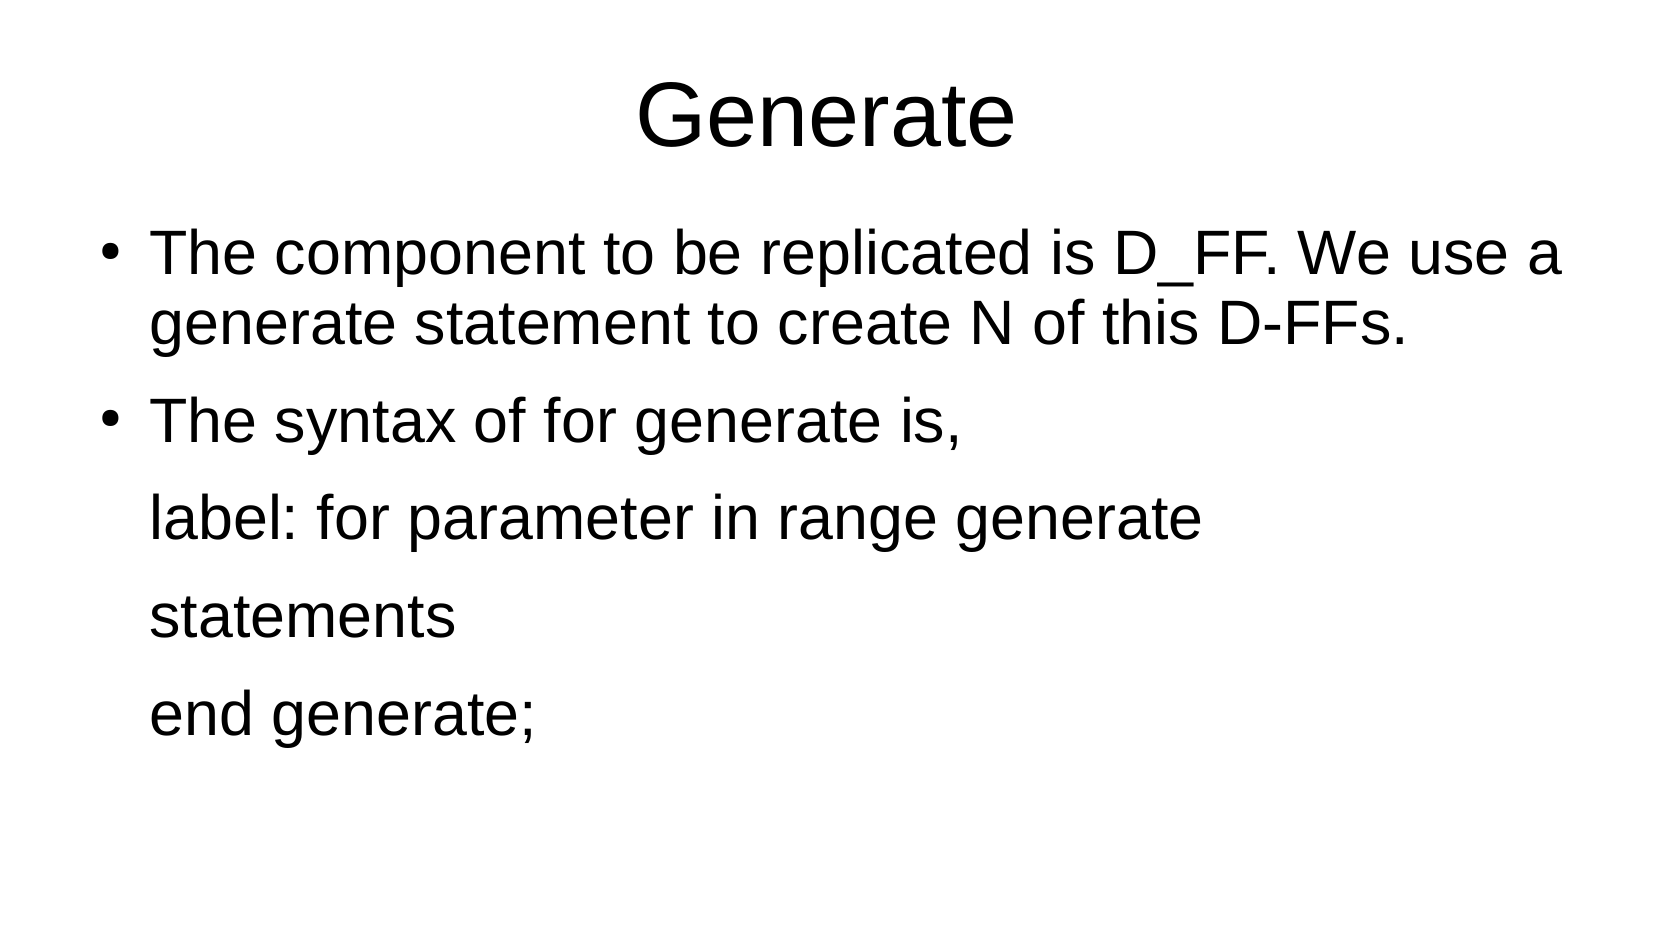

# Generate
The component to be replicated is D_FF. We use a generate statement to create N of this D-FFs.
The syntax of for generate is,
label: for parameter in range generate
statements
end generate;